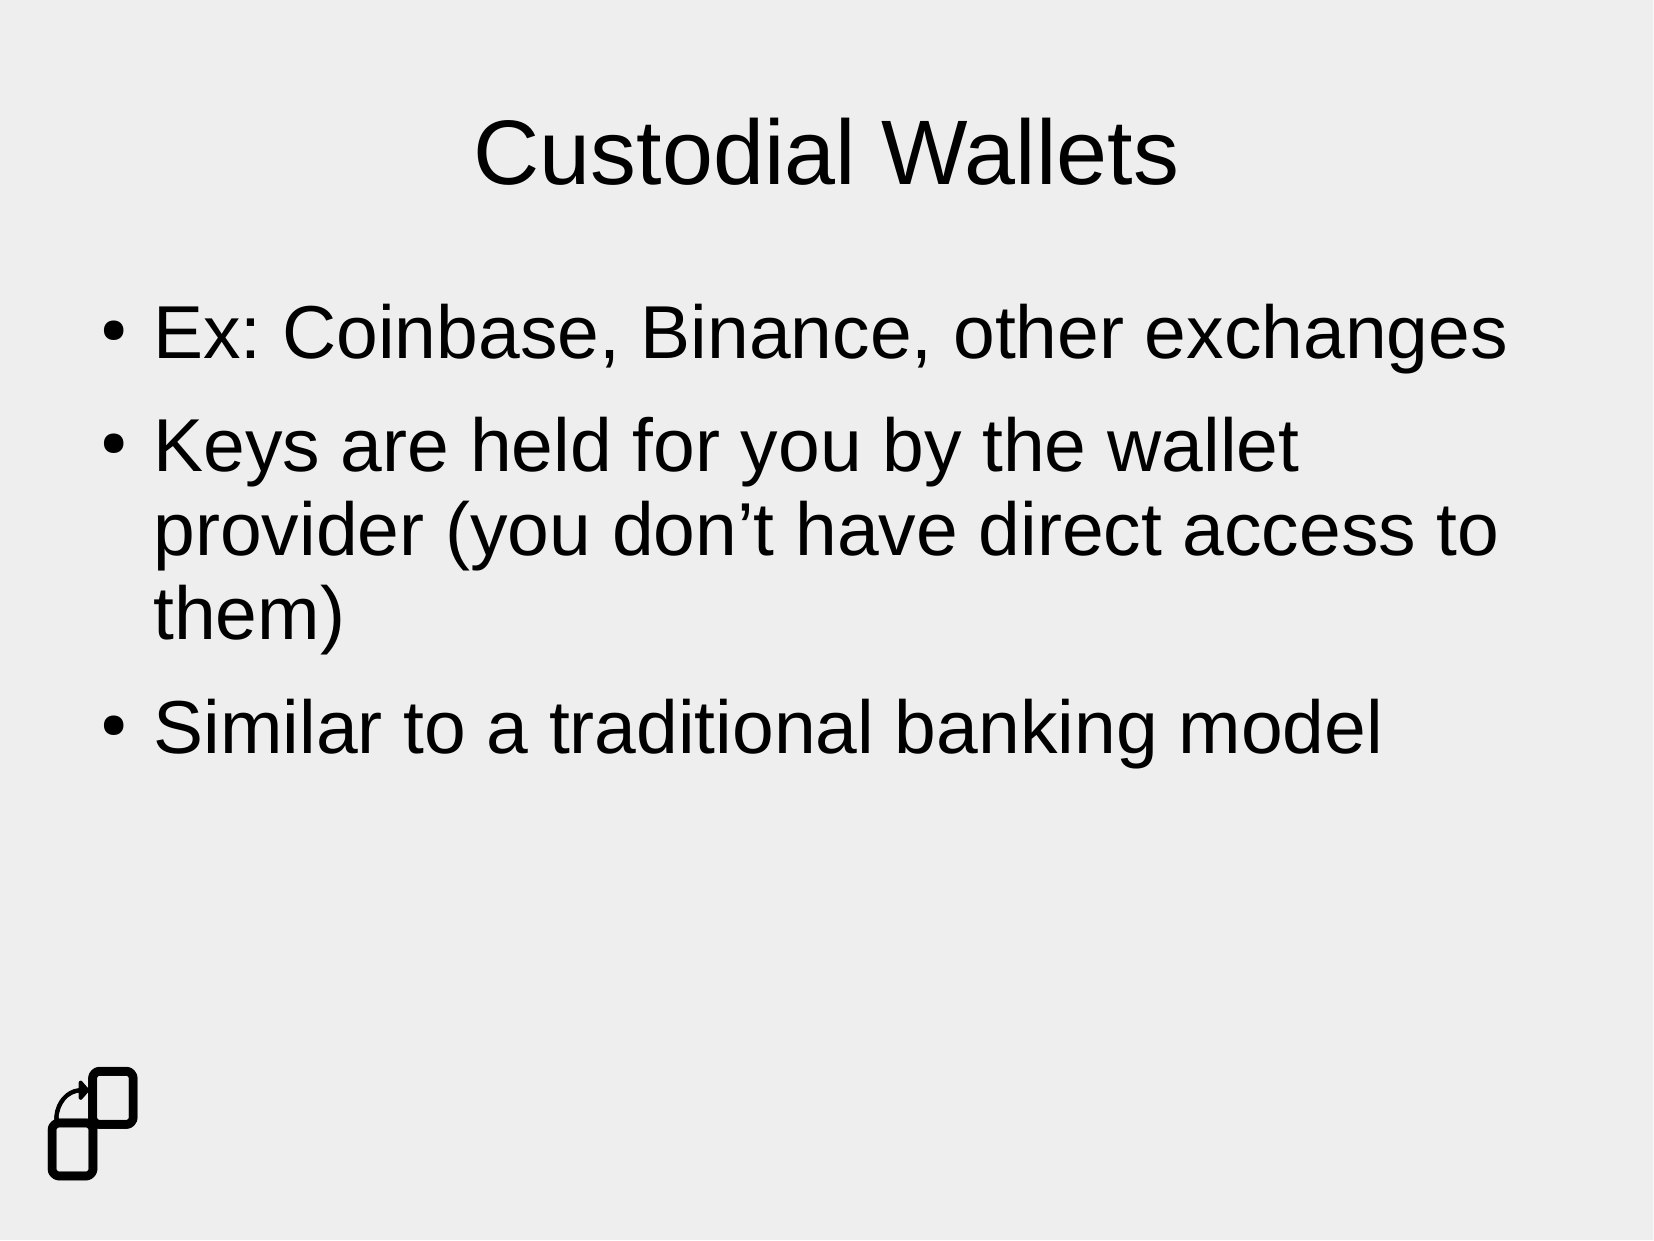

# Custodial Wallets
Ex: Coinbase, Binance, other exchanges
Keys are held for you by the wallet provider (you don’t have direct access to them)
Similar to a traditional banking model